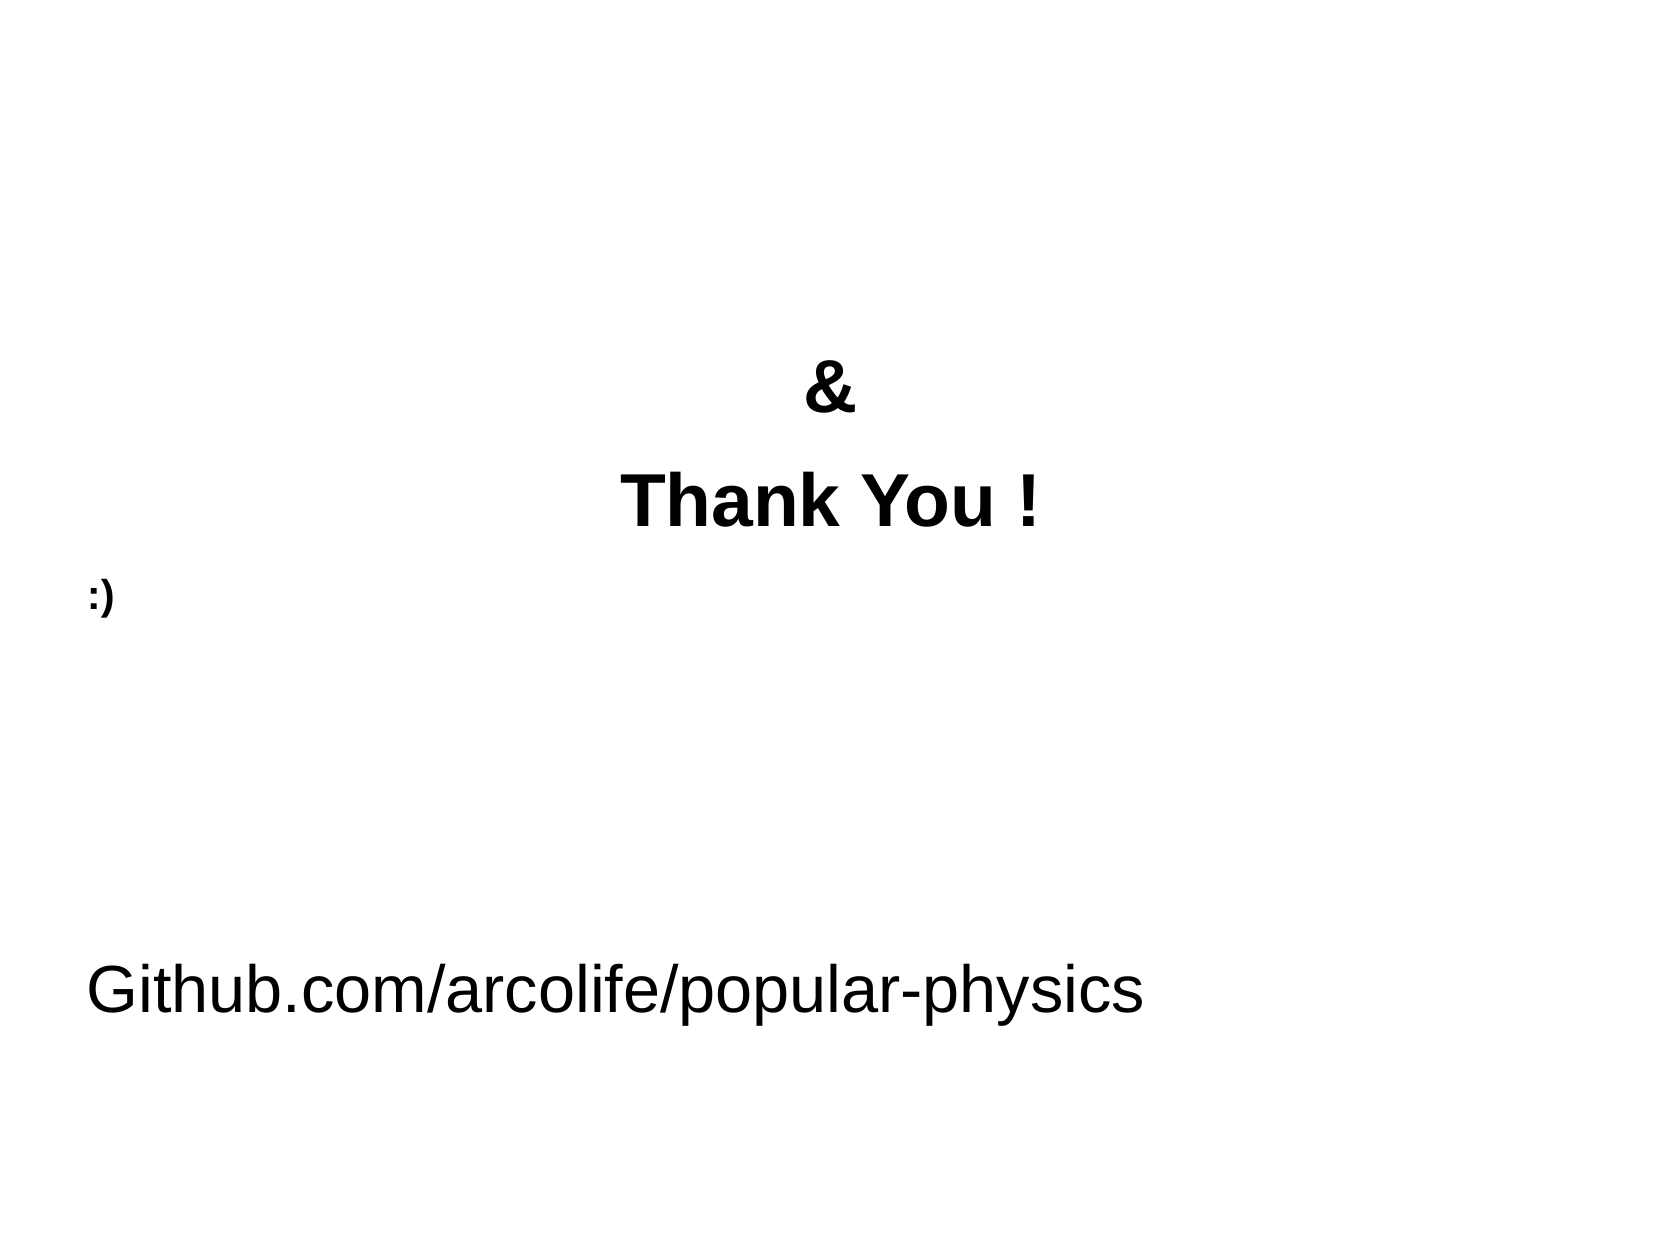

#
&
Thank You !
:)
Github.com/arcolife/popular-physics